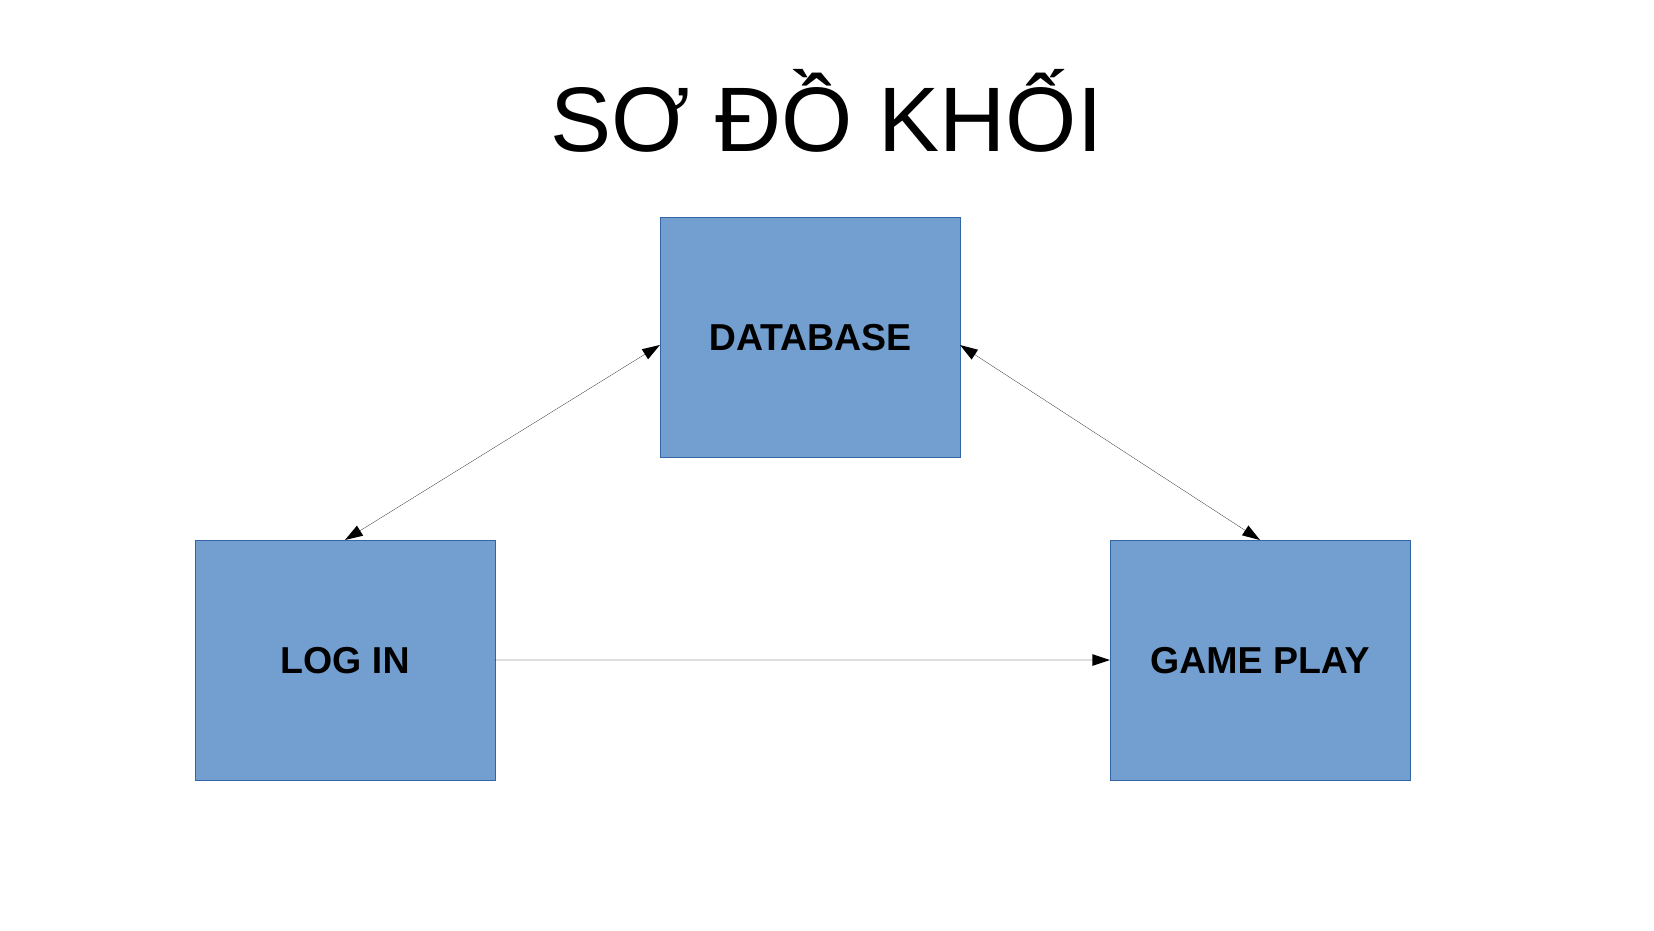

# SƠ ĐỒ KHỐI
DATABASE
LOG IN
GAME PLAY